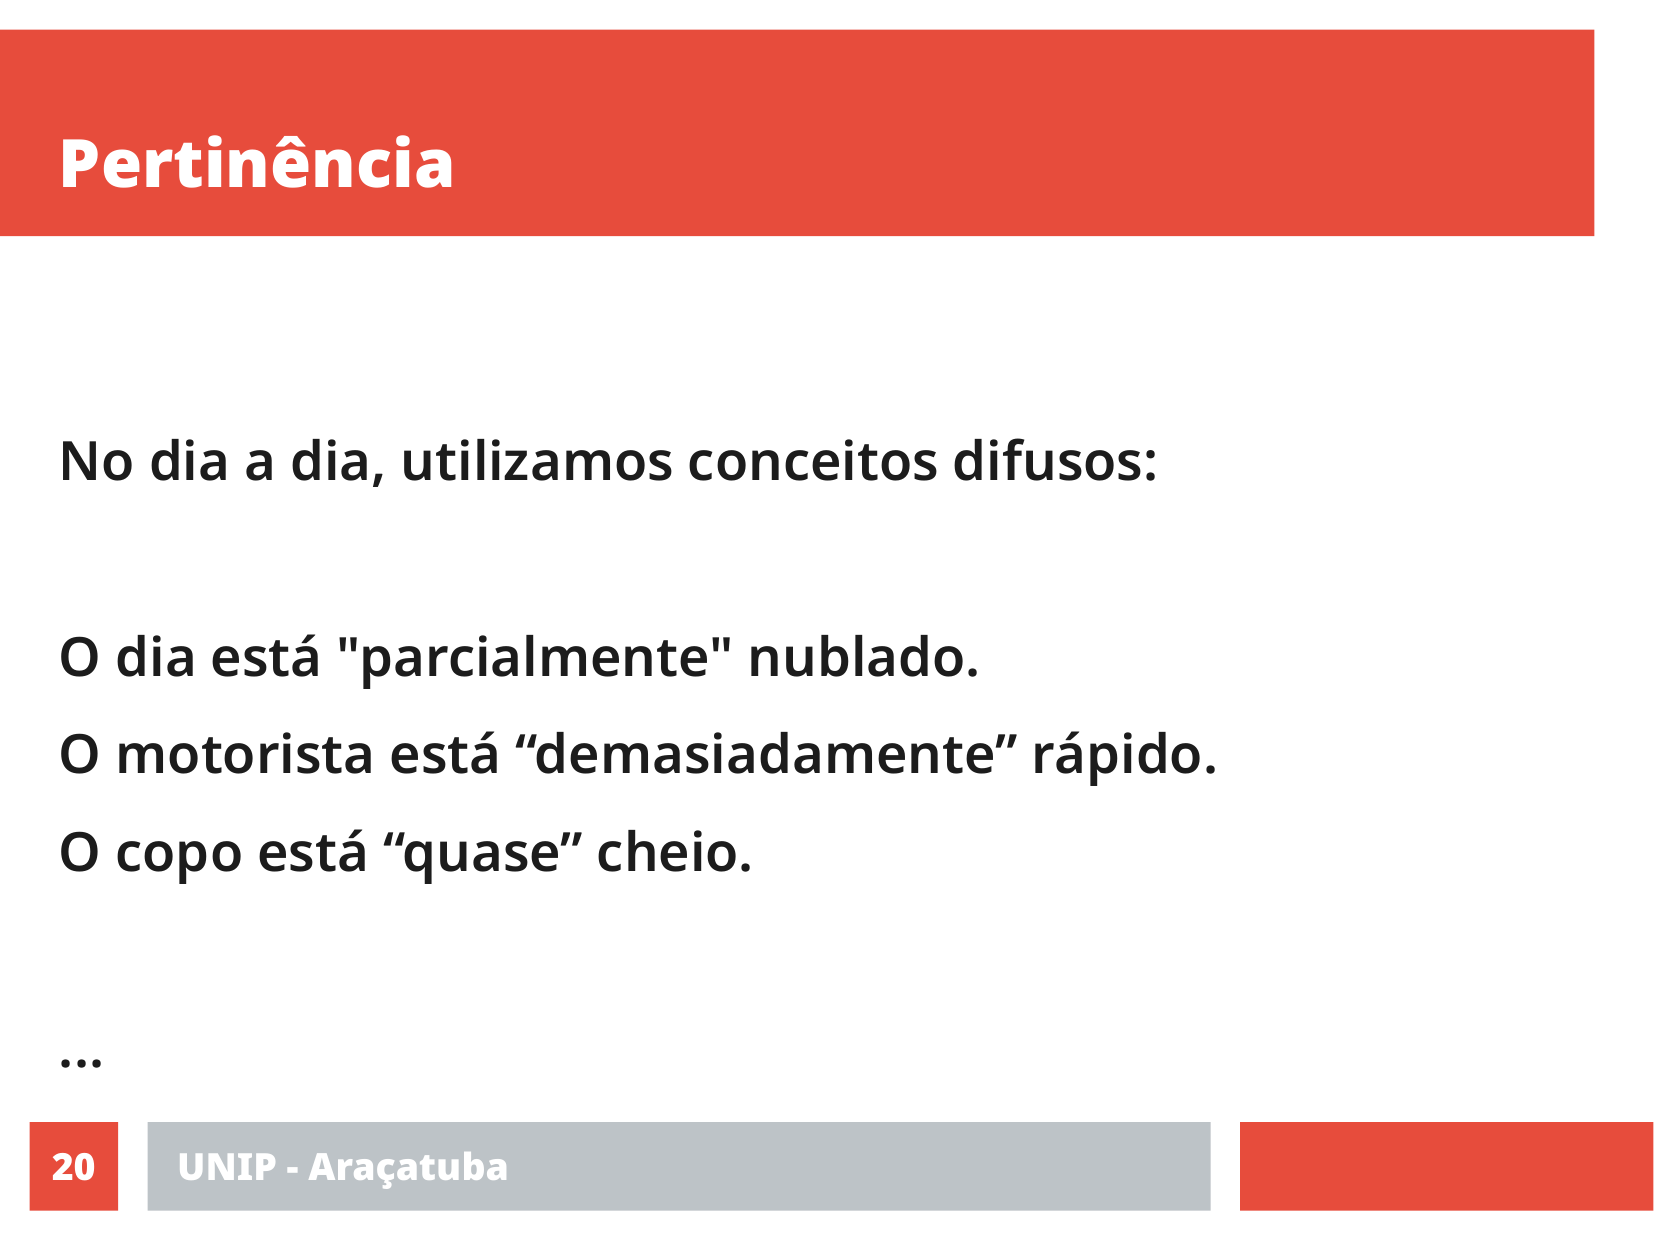

# Pertinência
No dia a dia, utilizamos conceitos difusos:
O dia está "parcialmente" nublado.
O motorista está “demasiadamente” rápido.
O copo está “quase” cheio.
...
20
UNIP - Araçatuba